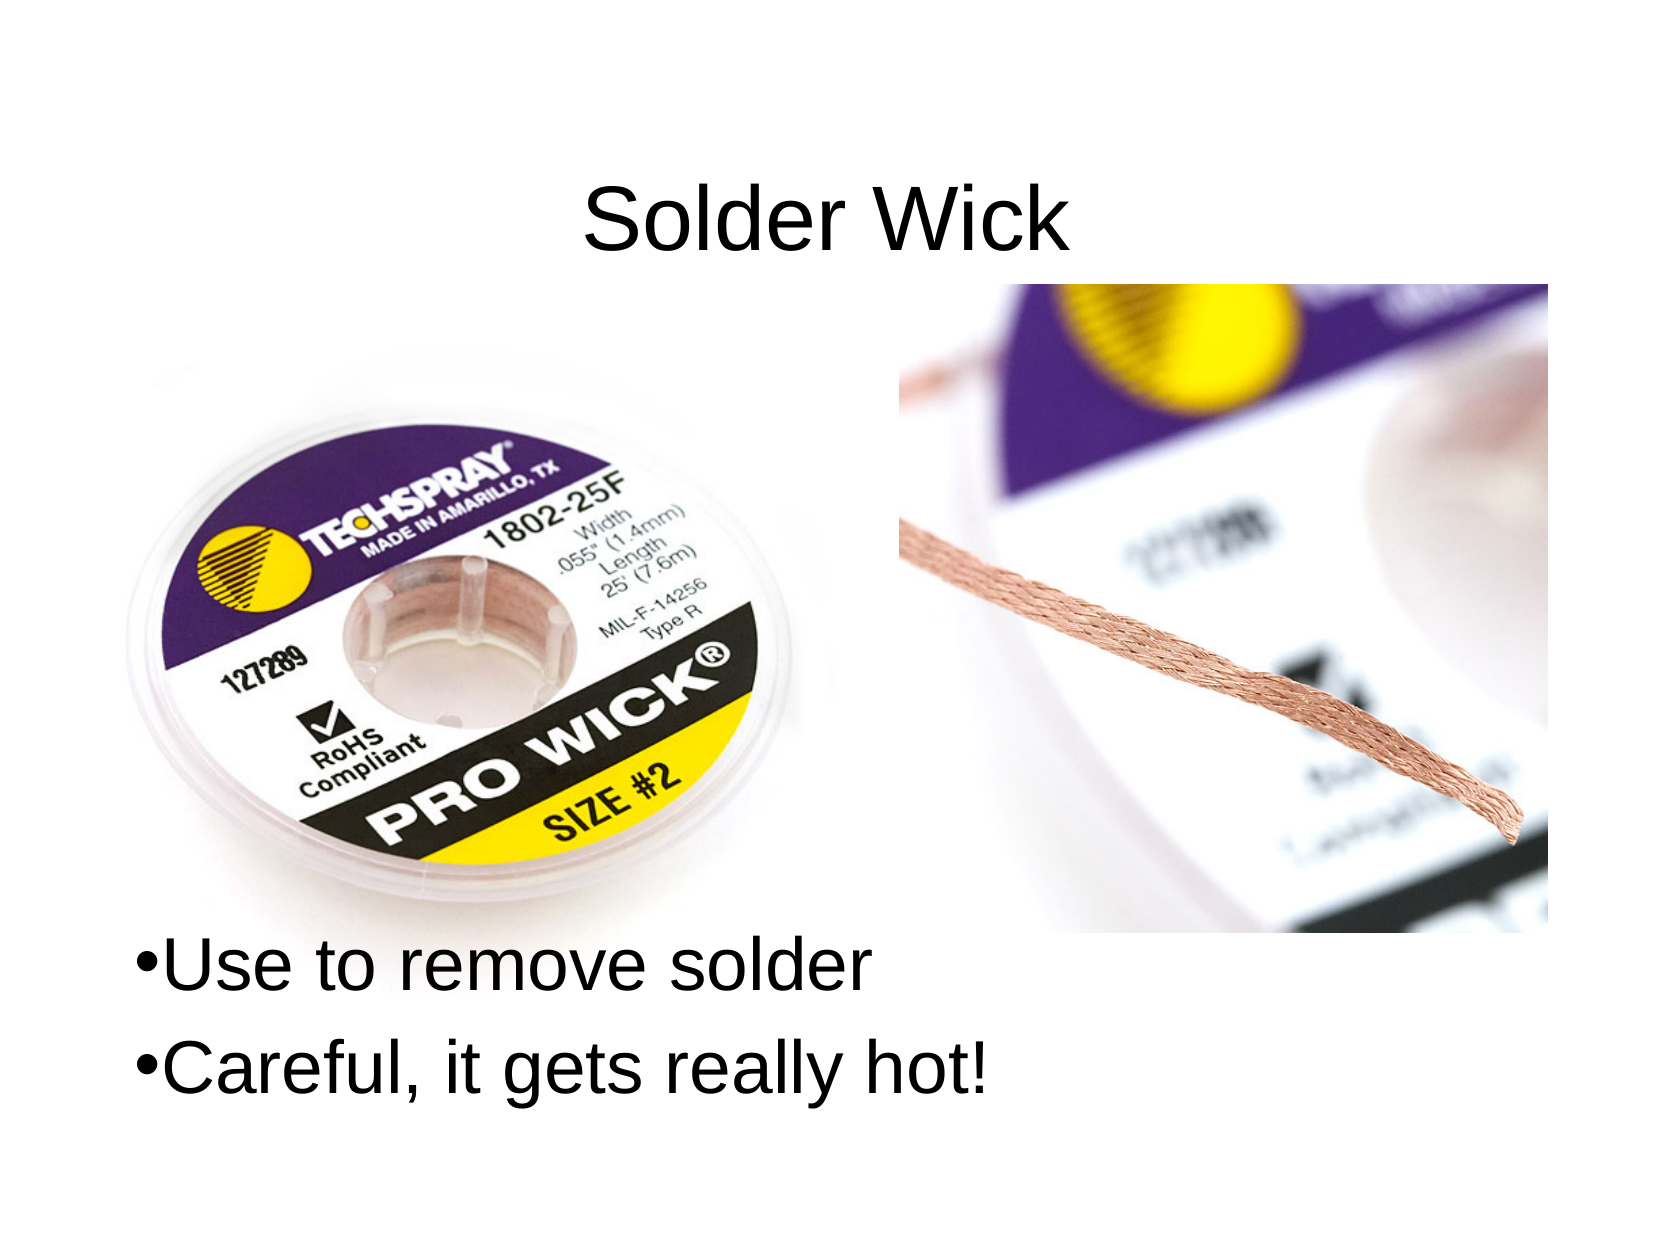

# Solder Wick
Use to remove solder
Careful, it gets really hot!